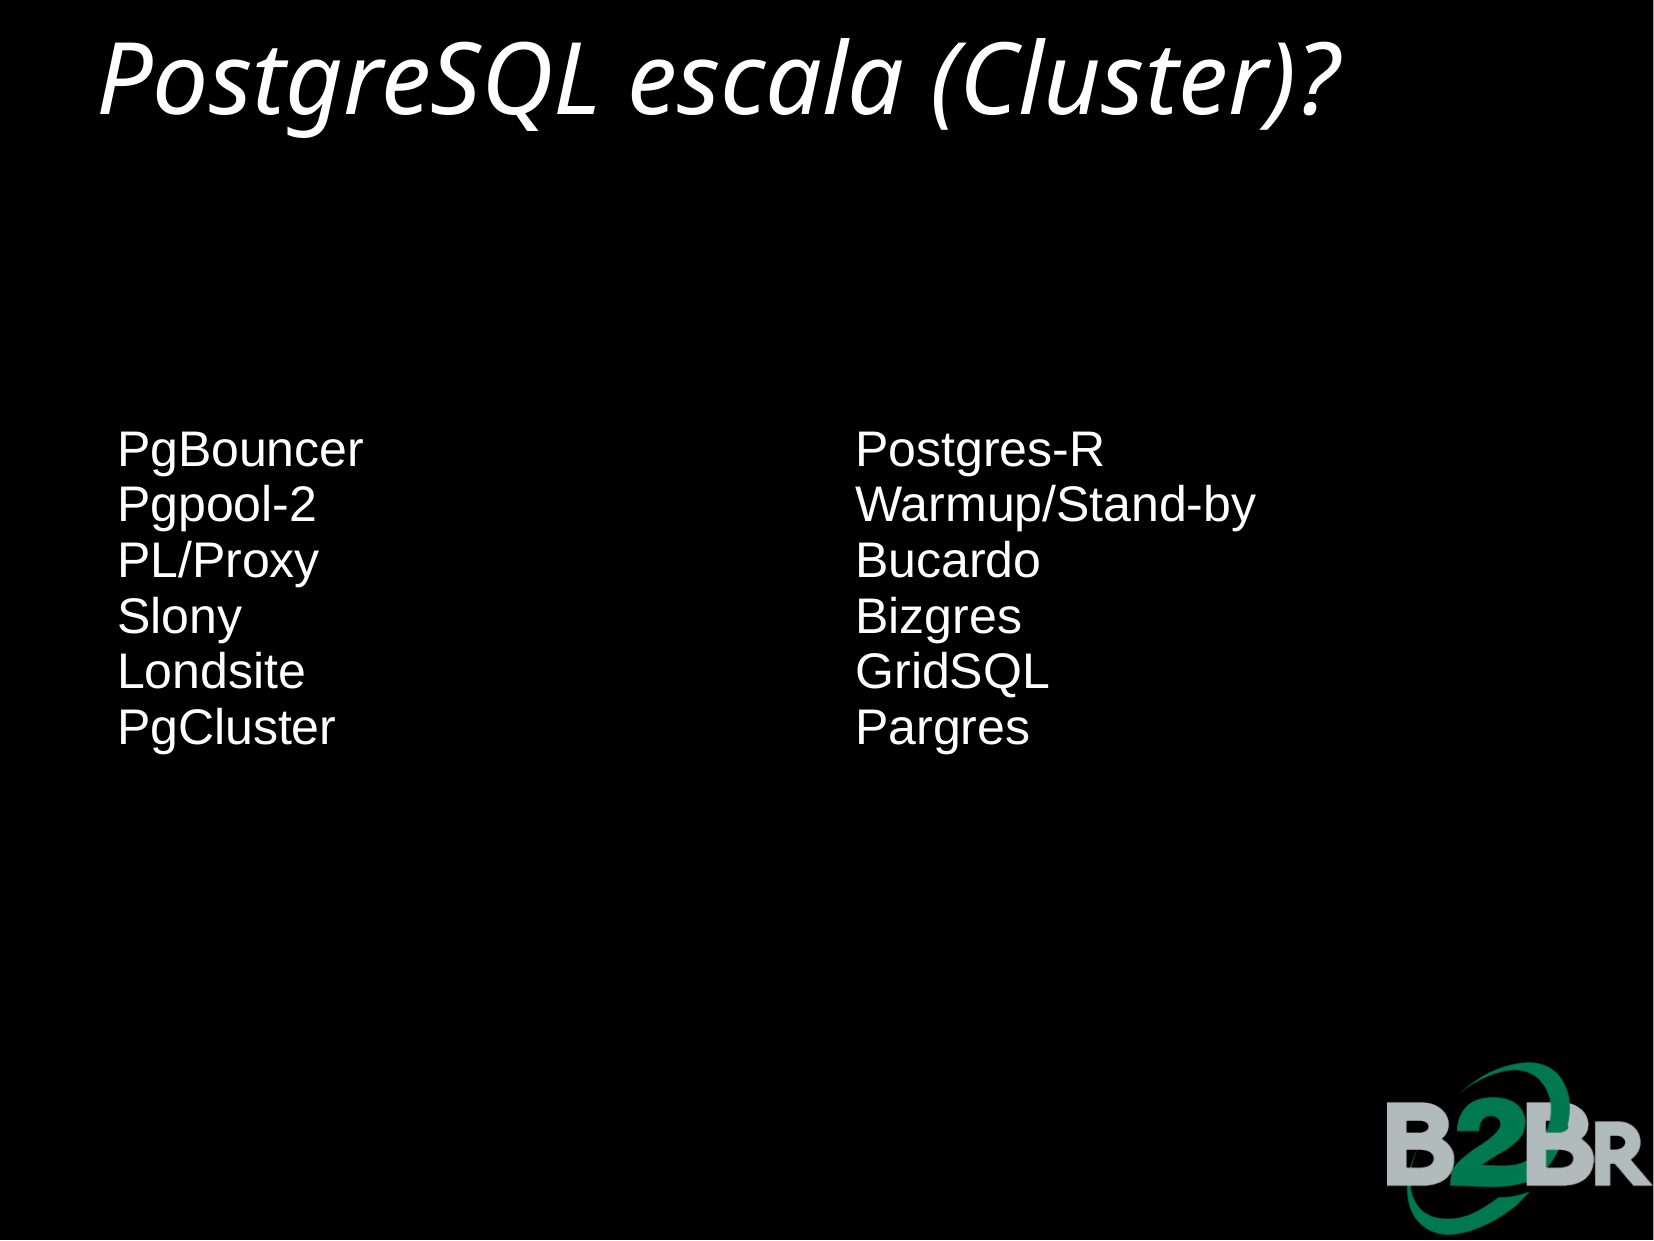

PostgreSQL escala (Cluster)?
 PgBouncer
 Pgpool-2
 PL/Proxy
 Slony
 Londsite
 PgCluster
 Postgres-R
 Warmup/Stand-by
 Bucardo
 Bizgres
 GridSQL
 Pargres